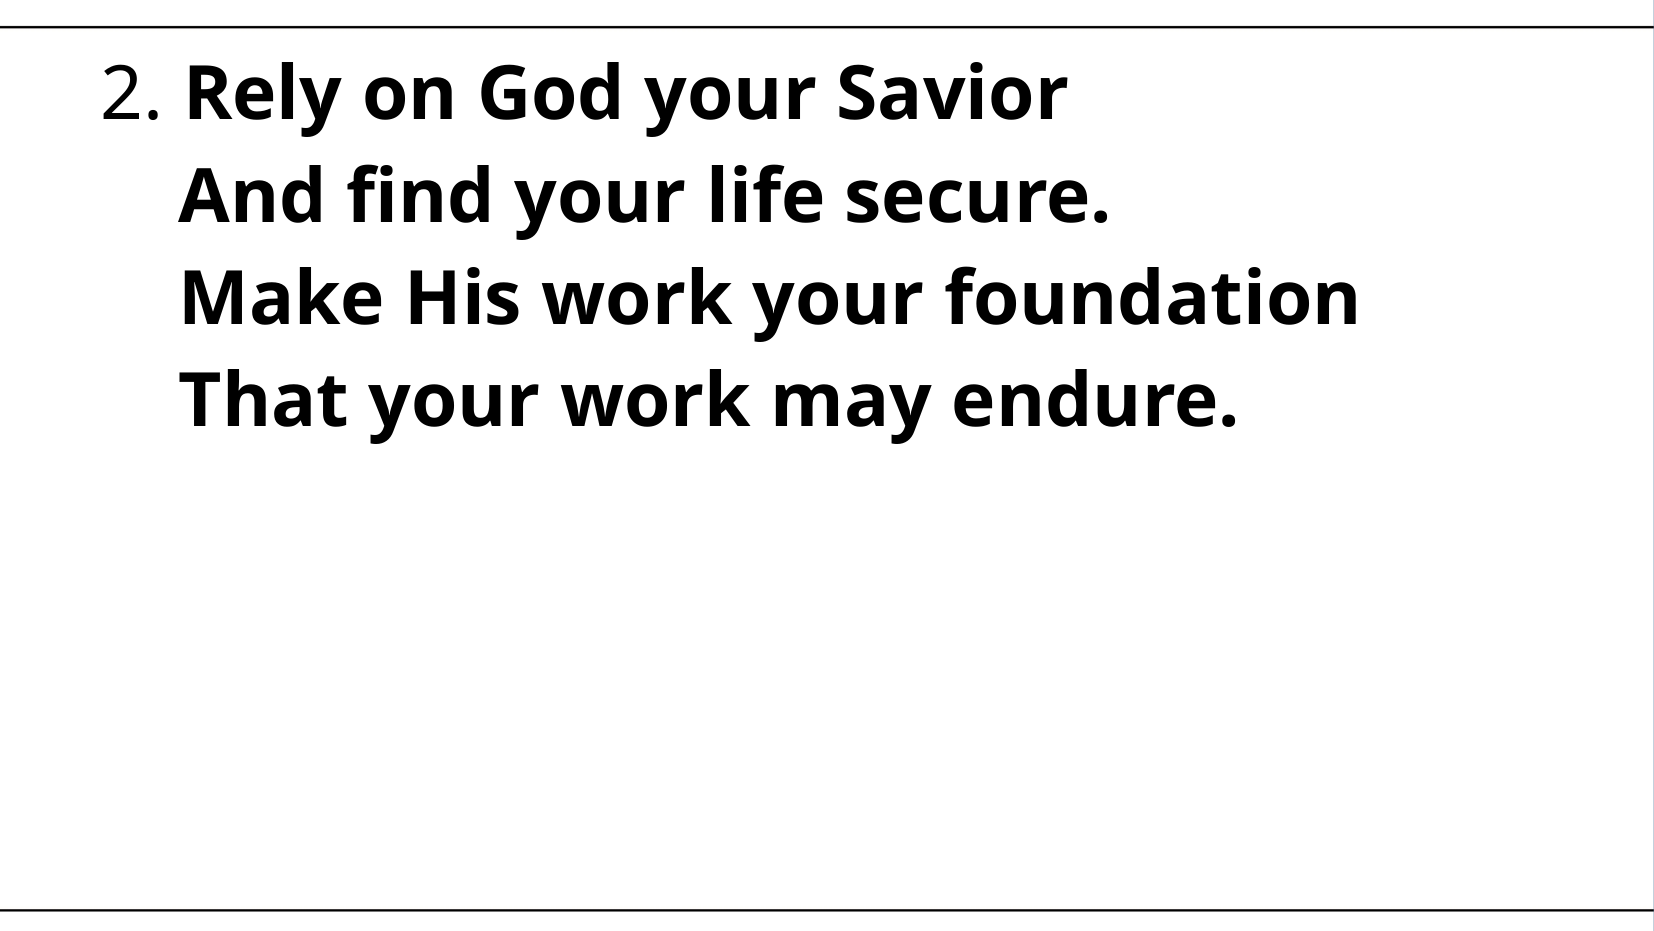

2. Rely on God your Savior
 And find your life secure.
 Make His work your foundation
 That your work may endure.